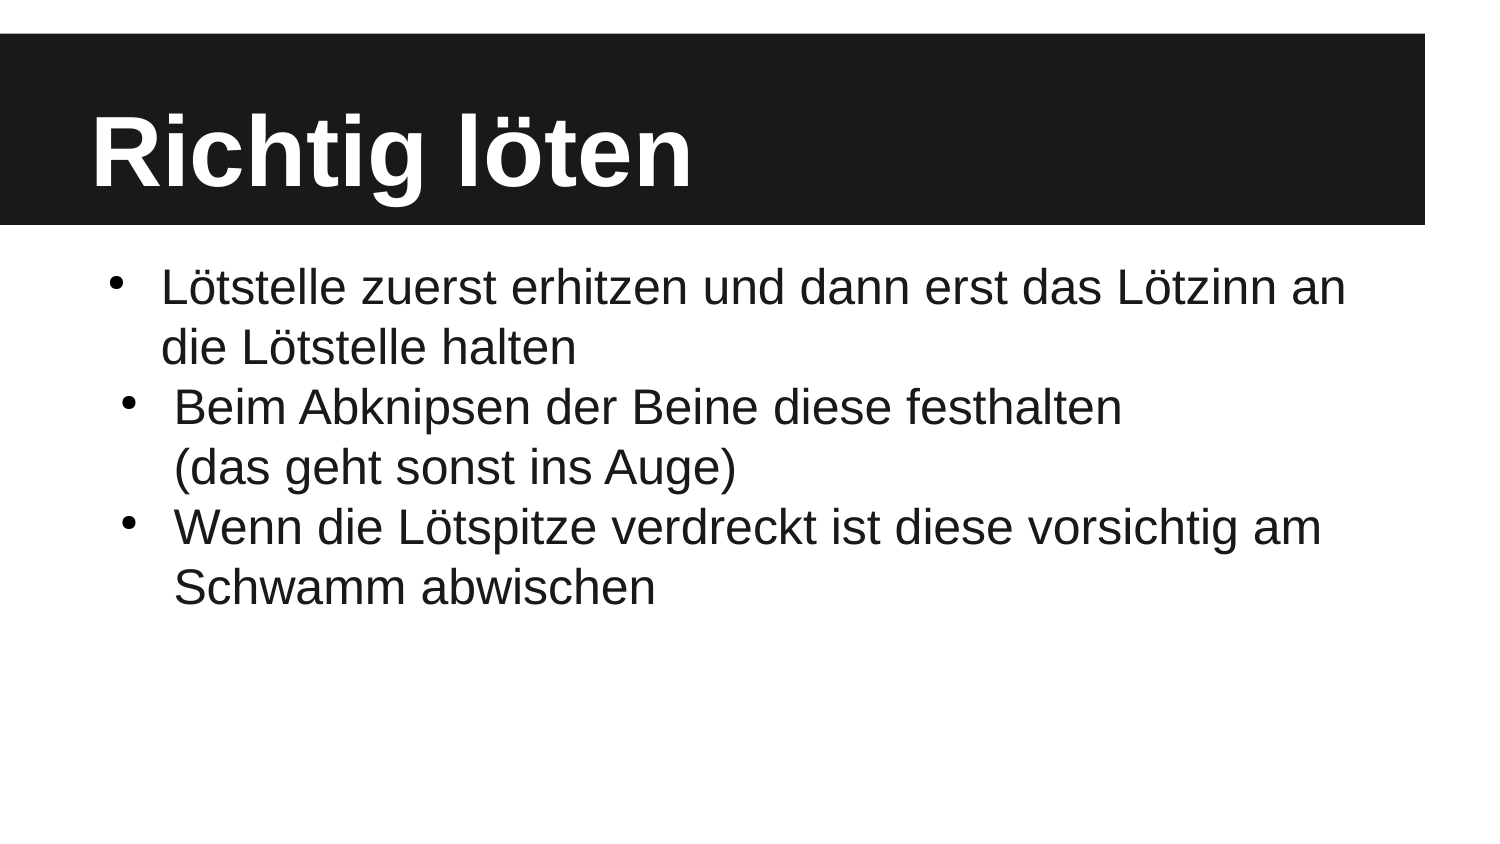

# Richtig löten
Lötstelle zuerst erhitzen und dann erst das Lötzinn an die Lötstelle halten
Beim Abknipsen der Beine diese festhalten
(das geht sonst ins Auge)
Wenn die Lötspitze verdreckt ist diese vorsichtig am
Schwamm abwischen